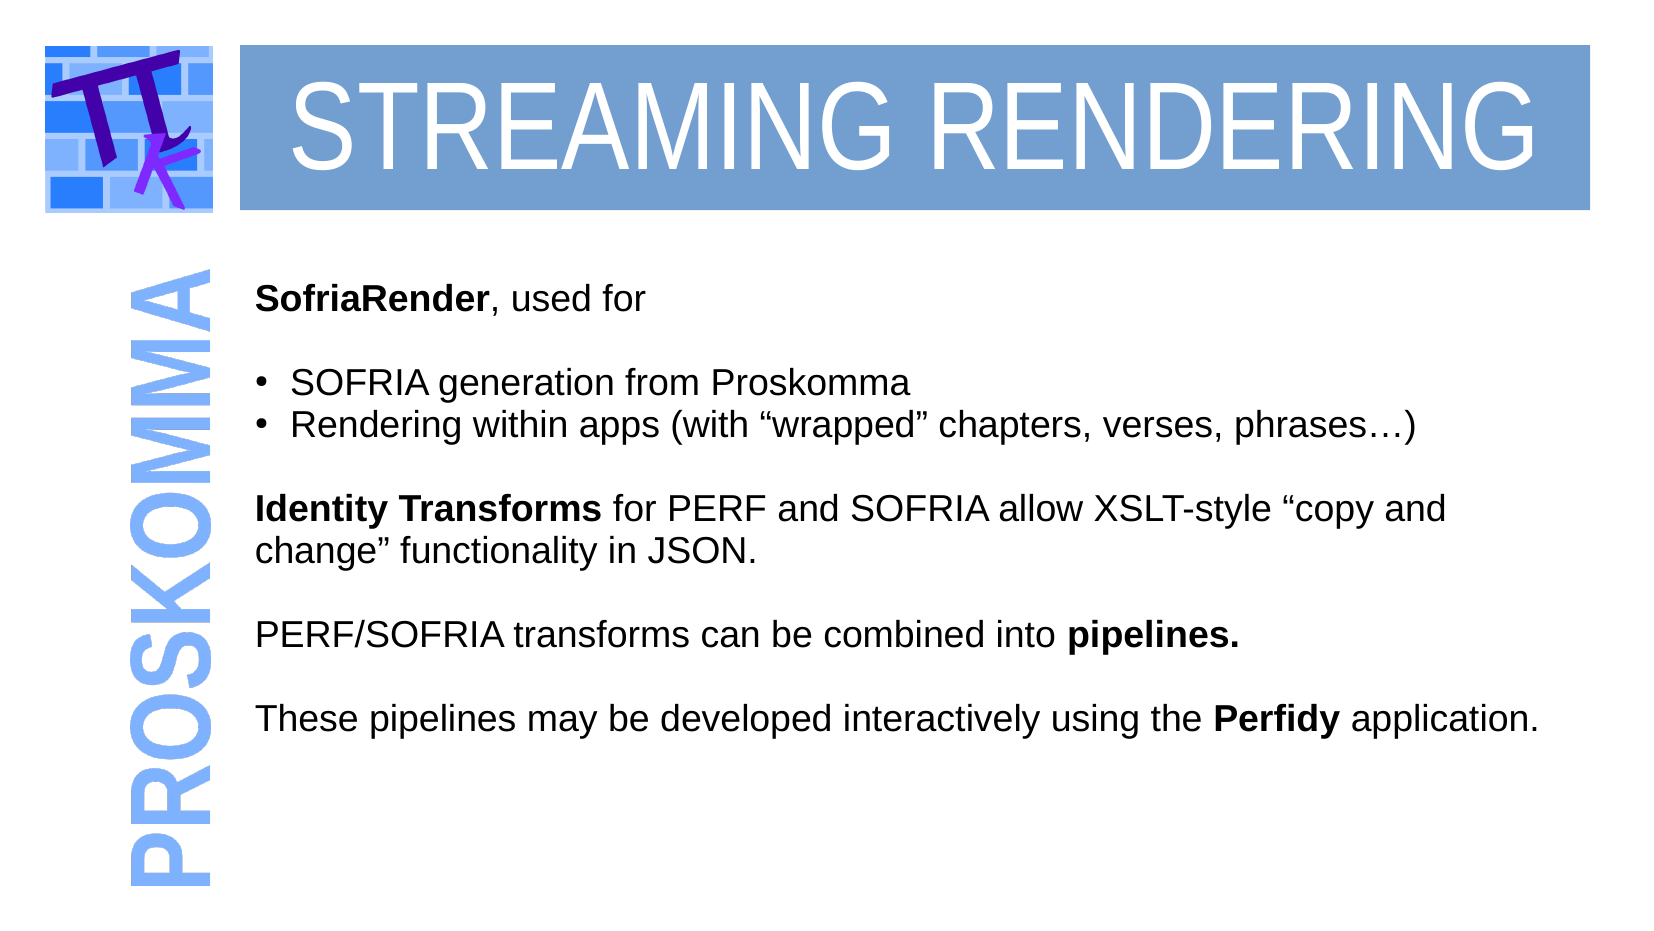

STREAMING RENDERING
SofriaRender, used for
SOFRIA generation from Proskomma
Rendering within apps (with “wrapped” chapters, verses, phrases…)
Identity Transforms for PERF and SOFRIA allow XSLT-style “copy and change” functionality in JSON.
PERF/SOFRIA transforms can be combined into pipelines.
These pipelines may be developed interactively using the Perfidy application.